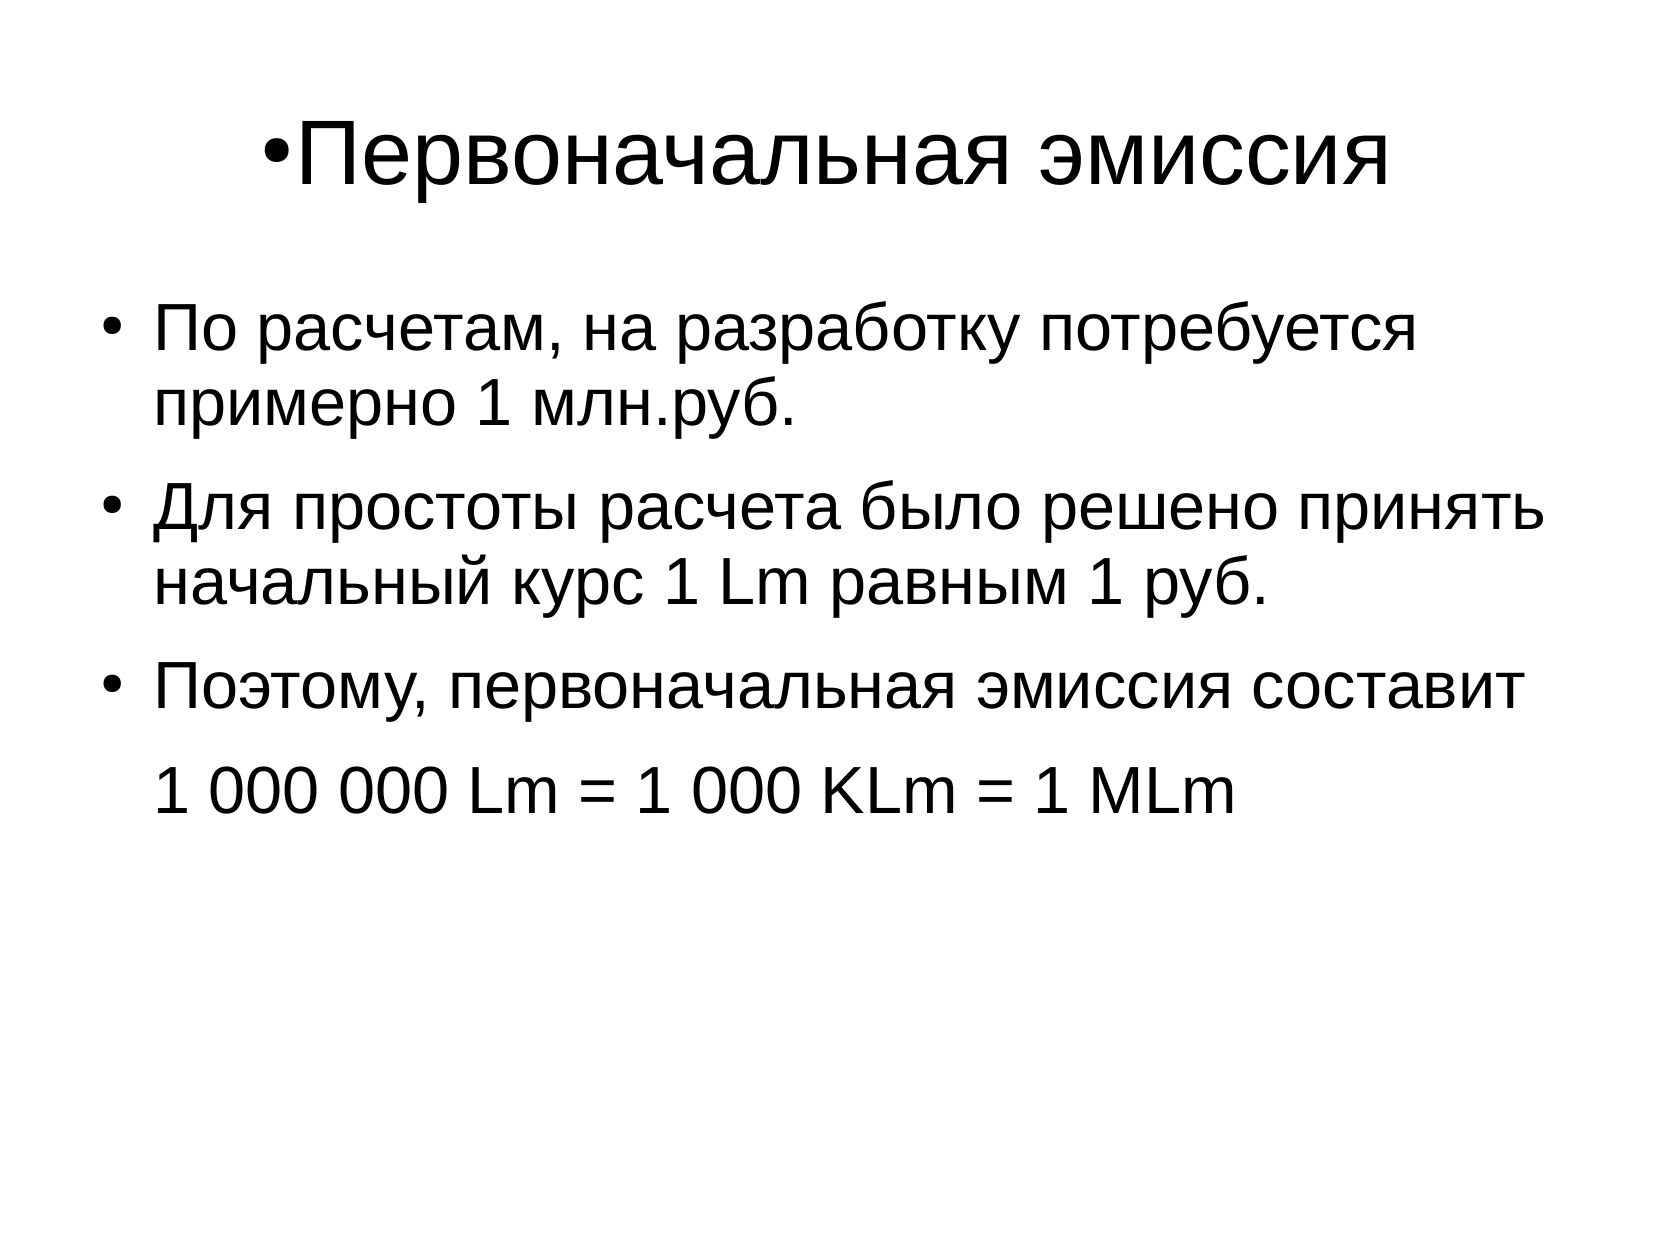

# Первоначальная эмиссия
По расчетам, на разработку потребуется примерно 1 млн.руб.
Для простоты расчета было решено принять начальный курс 1 Lm равным 1 руб.
Поэтому, первоначальная эмиссия составит
1 000 000 Lm = 1 000 KLm = 1 MLm